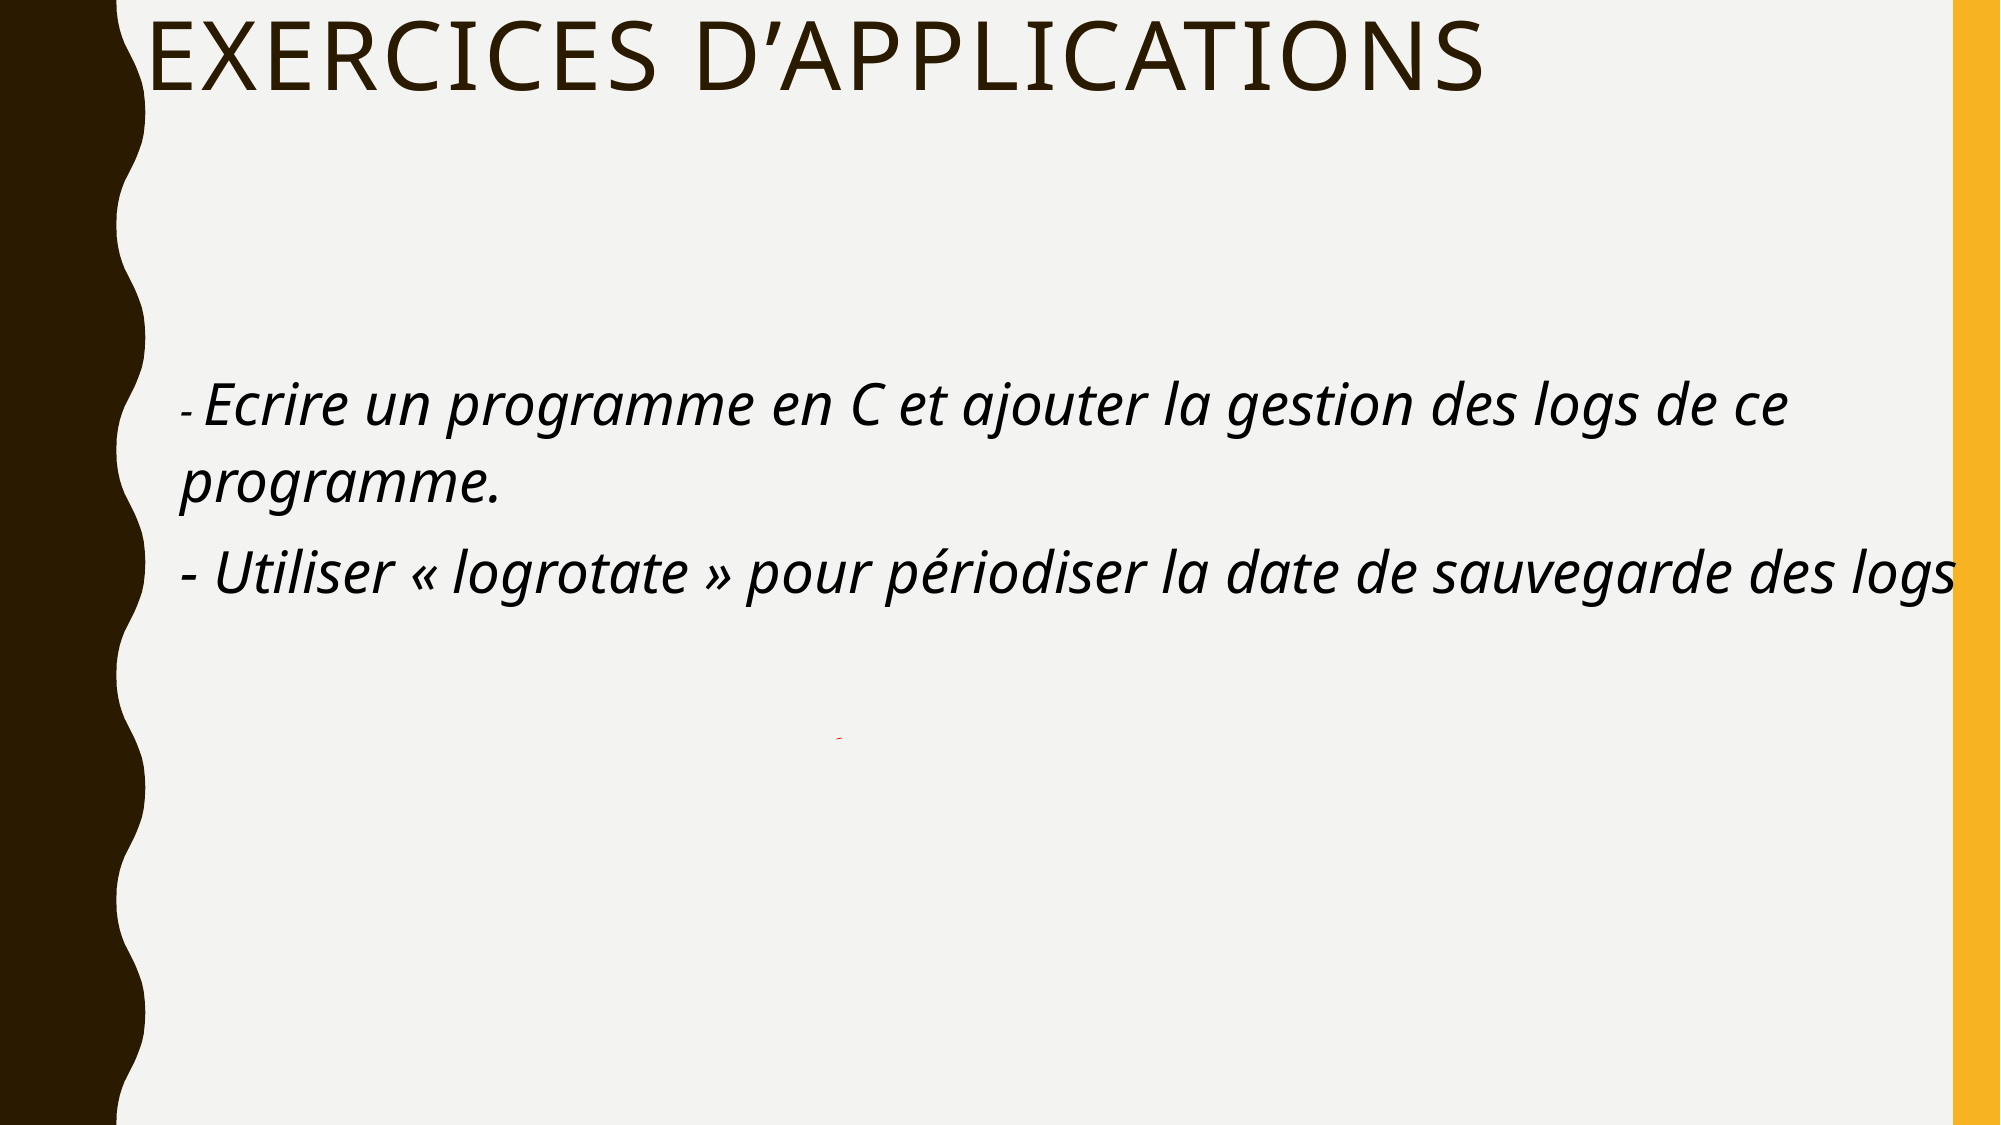

# EXERCICES D’applications
- Ecrire un programme en C et ajouter la gestion des logs de ce programme.
- Utiliser « logrotate » pour périodiser la date de sauvegarde des logs